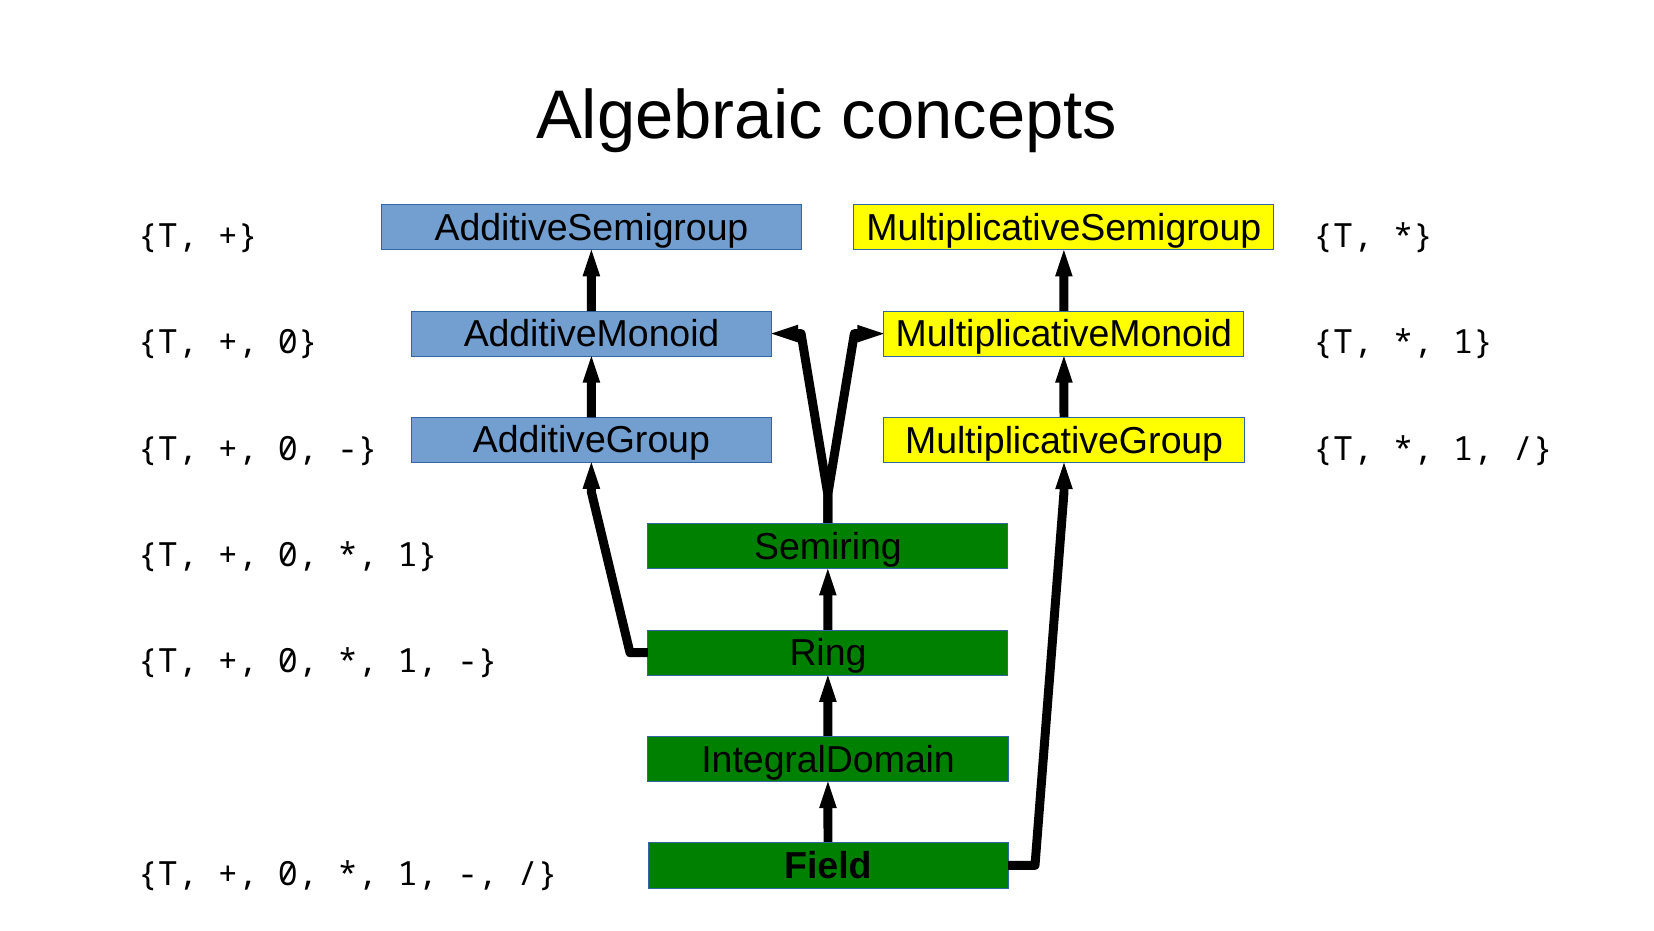

# Algebraic concepts
{T, +}
AdditiveSemigroup
{T, *}
MultiplicativeSemigroup
AdditiveMonoid
{T, +, 0}
MultiplicativeMonoid
{T, *, 1}
AdditiveGroup
{T, +, 0, -}
{T, *, 1, /}
MultiplicativeGroup
{T, +, 0, *, 1}
Semiring
{T, +, 0, *, 1, -}
Ring
IntegralDomain
{T, +, 0, *, 1, -, /}
Field